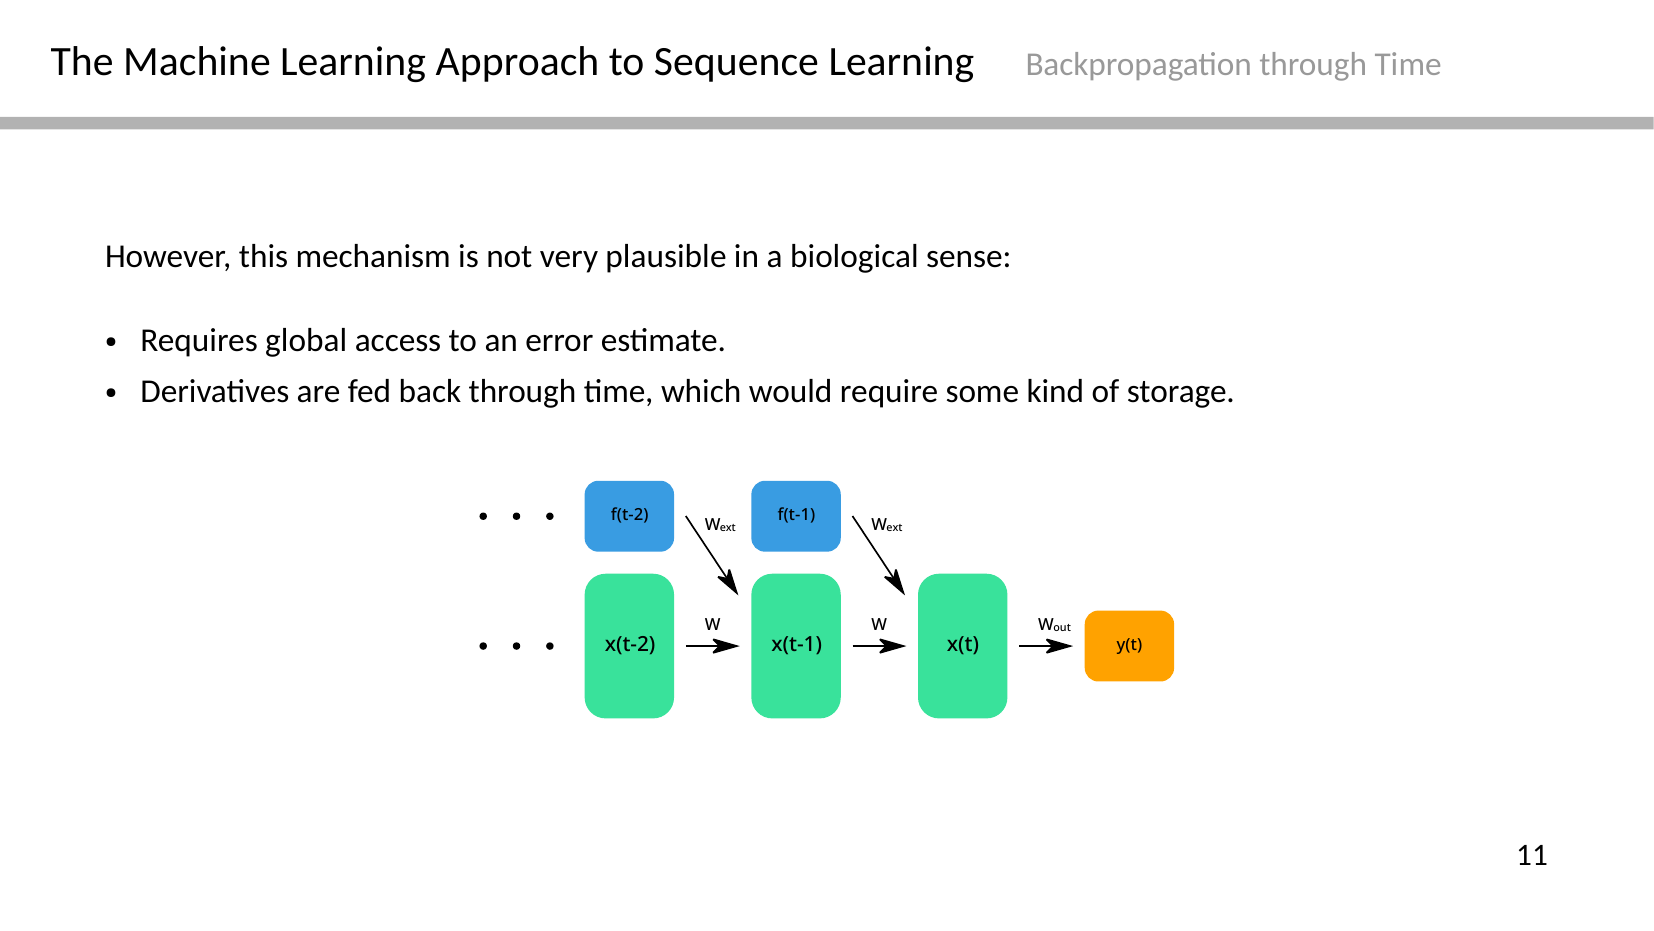

The Machine Learning Approach to Sequence Learning	Backpropagation through Time
However, this mechanism is not very plausible in a biological sense:
Requires global access to an error estimate.
Derivatives are fed back through time, which would require some kind of storage.